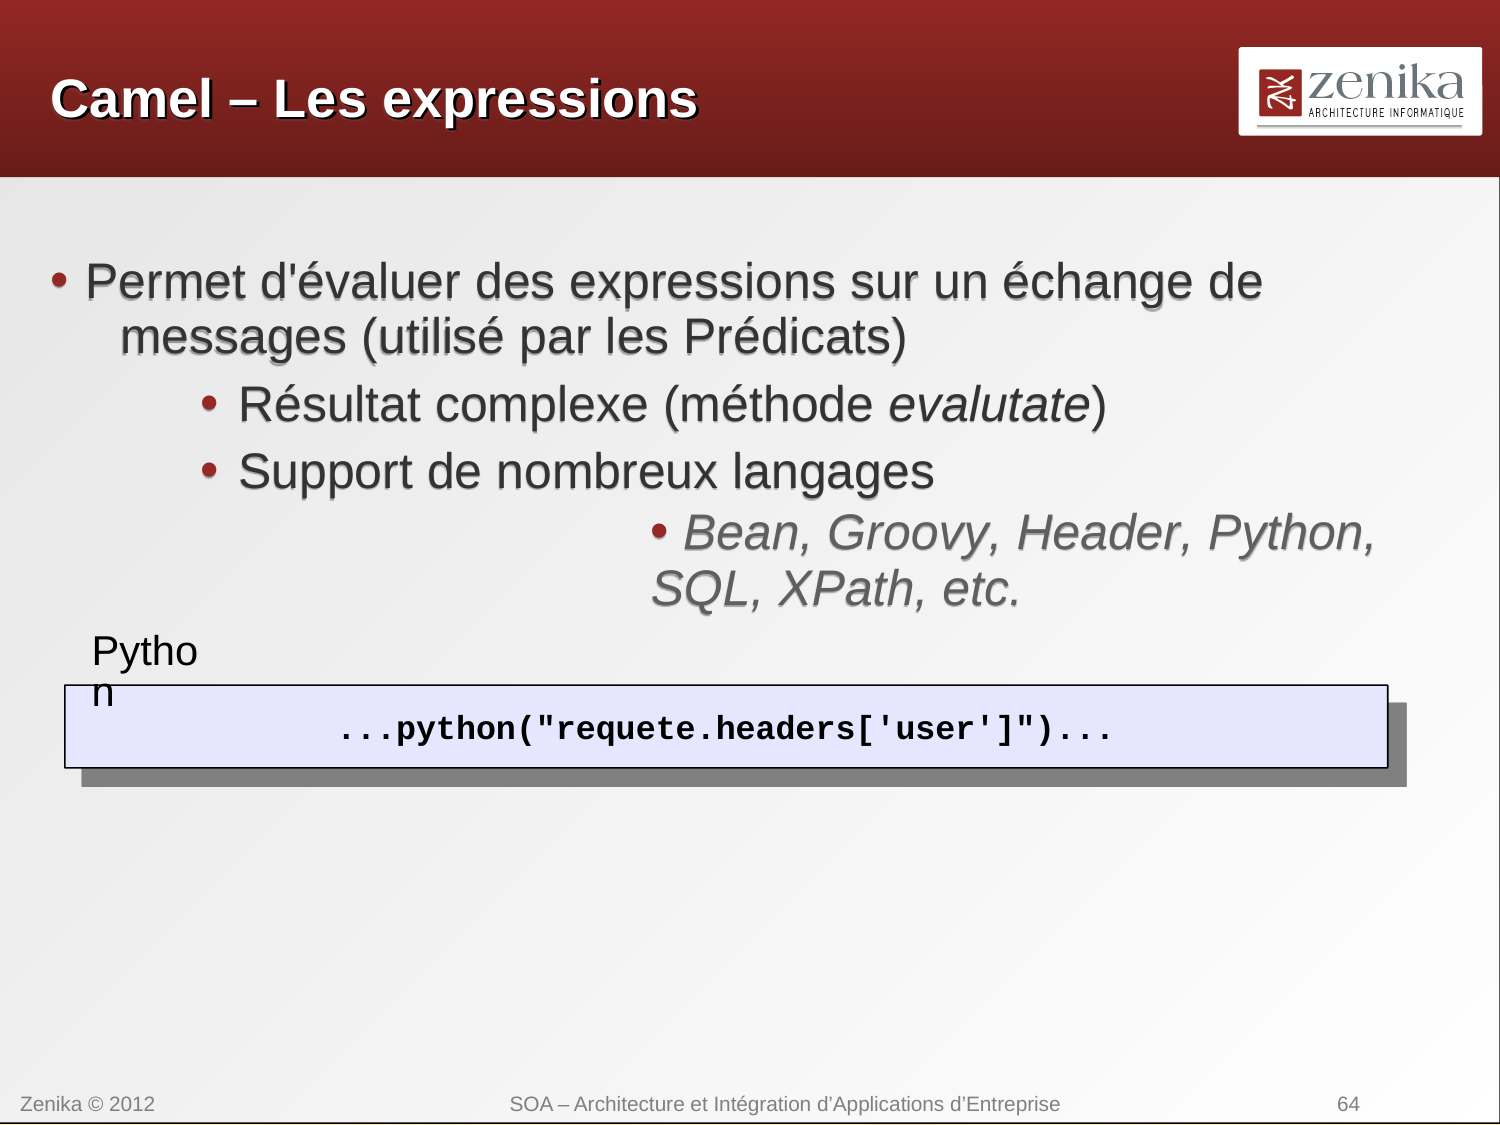

# Camel – Les expressions
Permet d'évaluer des expressions sur un échange de messages (utilisé par les Prédicats)
Résultat complexe (méthode evalutate)
Support de nombreux langages
 Bean, Groovy, Header, Python, SQL, XPath, etc.
Python
...python("requete.headers['user']")...